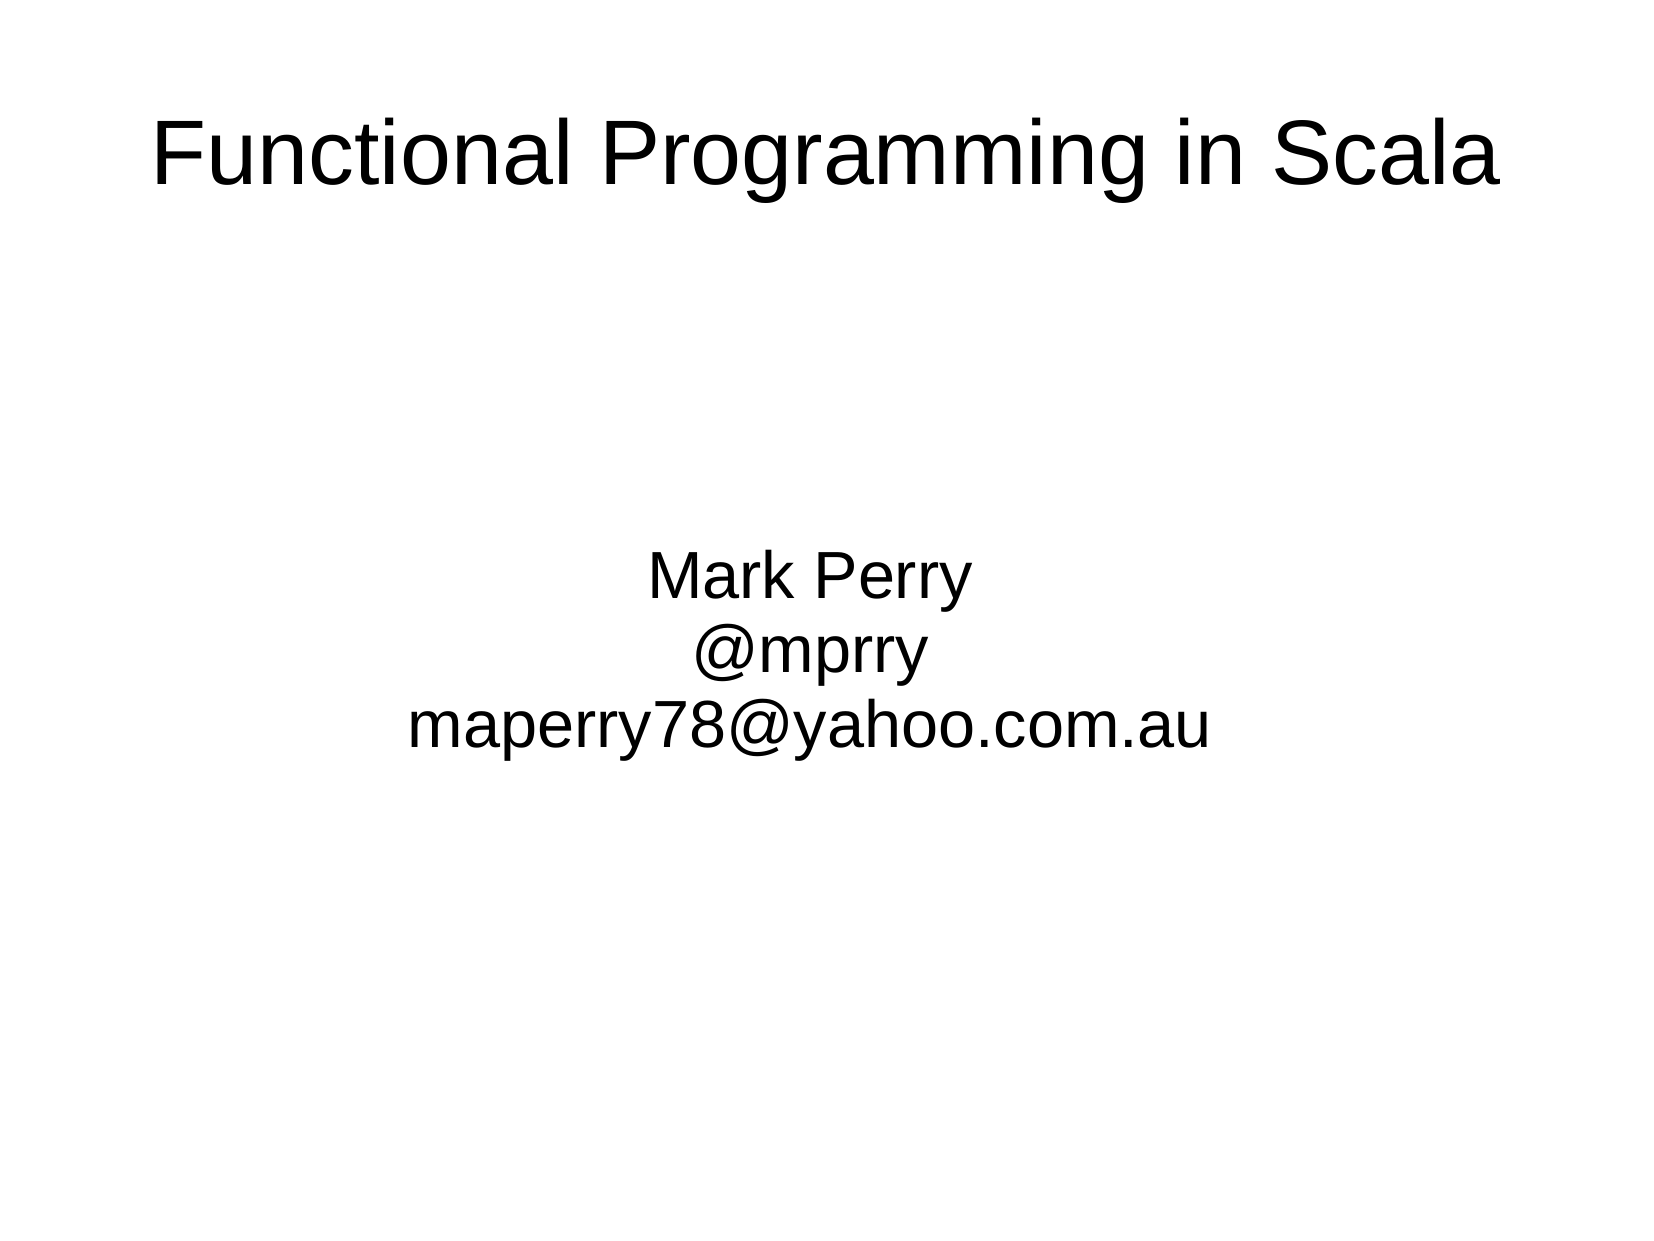

# Functional Programming in Scala
Mark Perry
@mprry
maperry78@yahoo.com.au